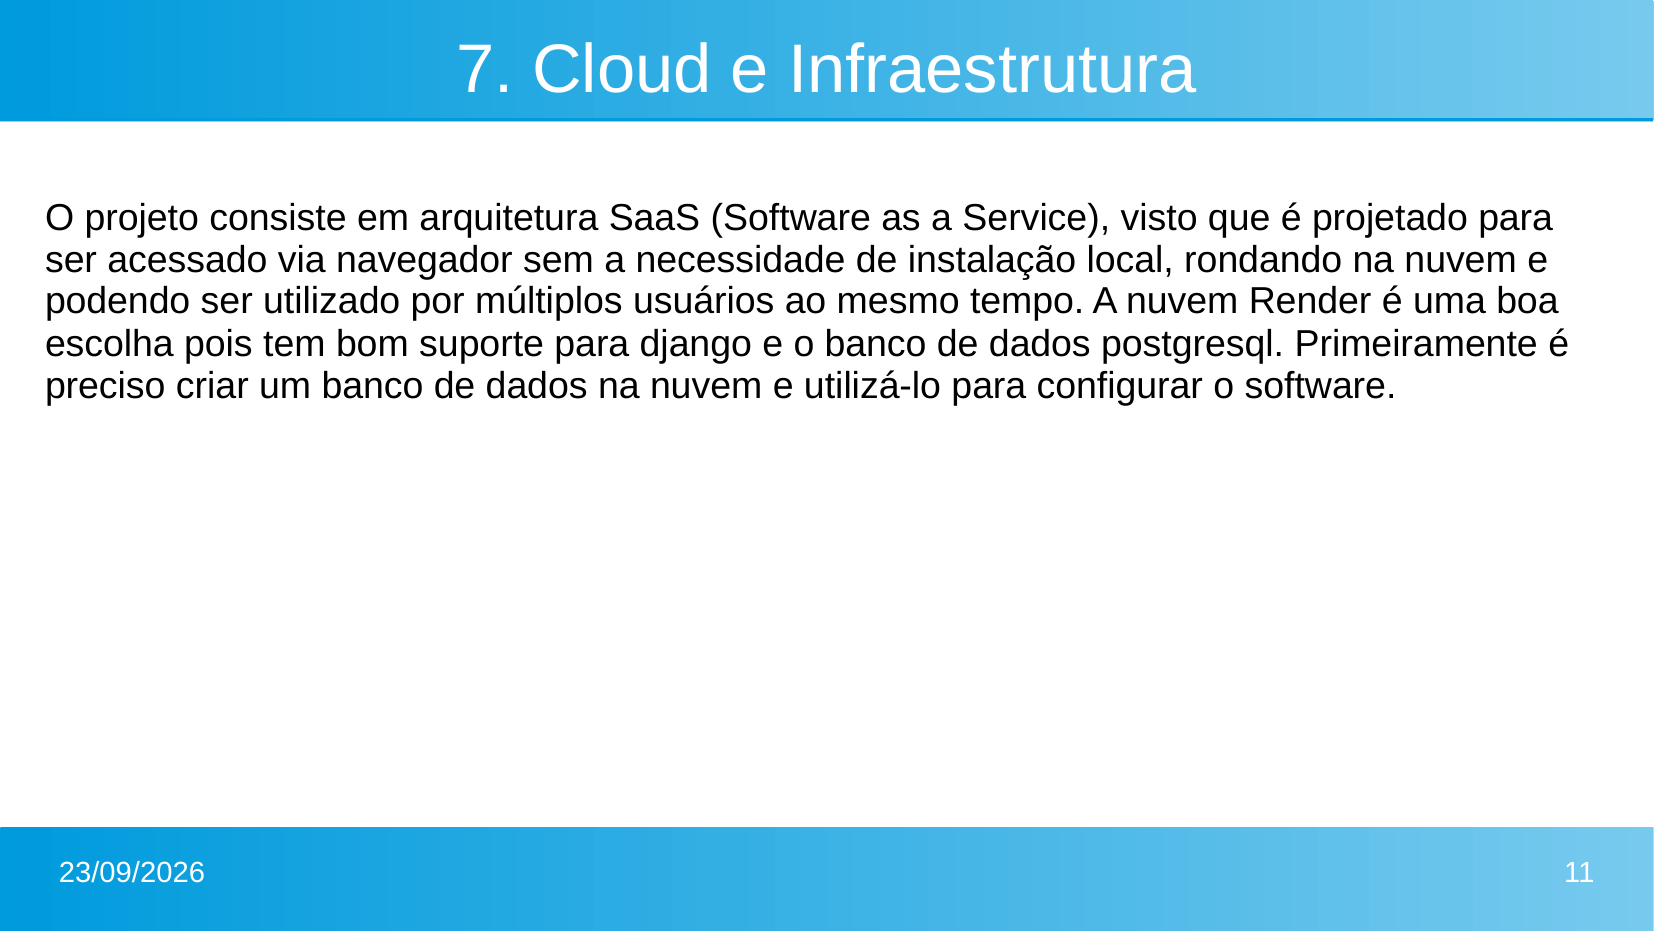

# 7. Cloud e Infraestrutura
O projeto consiste em arquitetura SaaS (Software as a Service), visto que é projetado para ser acessado via navegador sem a necessidade de instalação local, rondando na nuvem e podendo ser utilizado por múltiplos usuários ao mesmo tempo. A nuvem Render é uma boa escolha pois tem bom suporte para django e o banco de dados postgresql. Primeiramente é preciso criar um banco de dados na nuvem e utilizá-lo para configurar o software.
11